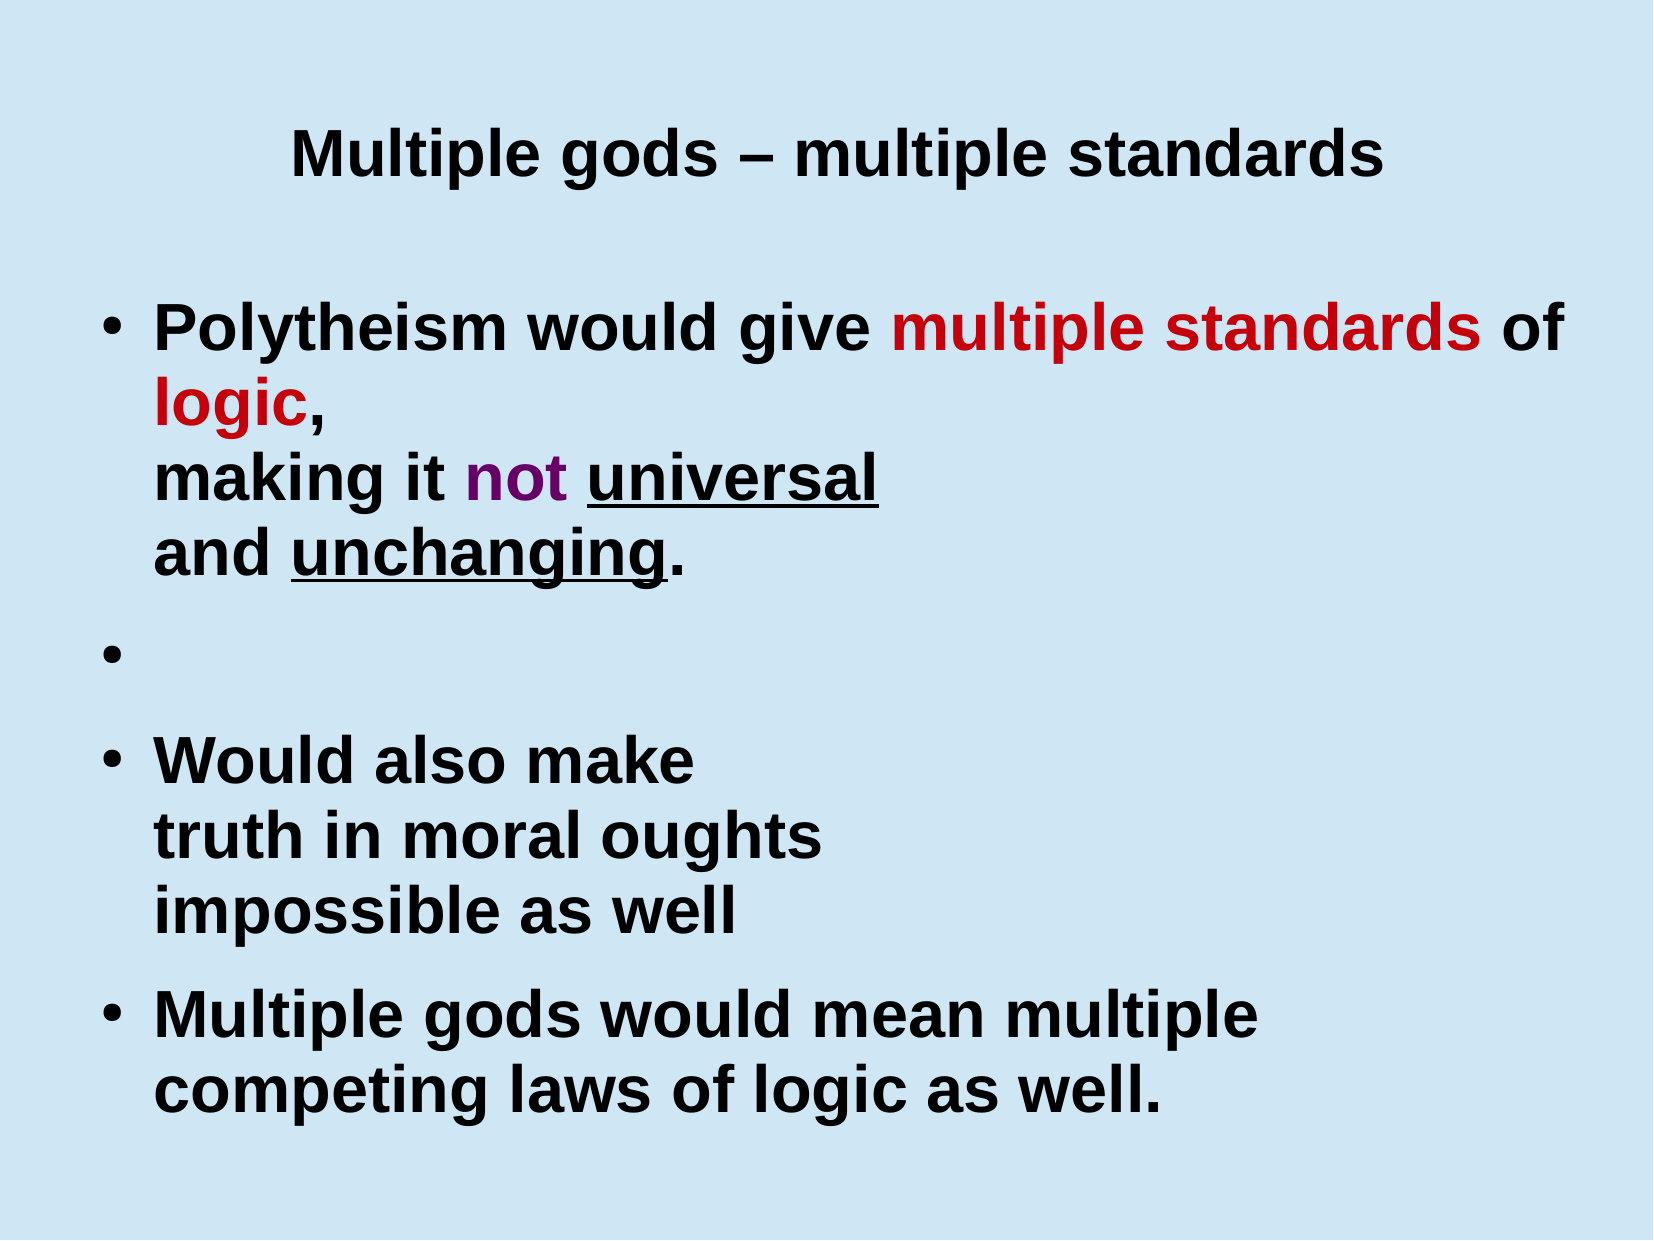

# Multiple gods – multiple standards
Polytheism would give multiple standards of logic,
making it not universal
and unchanging.
Would also make
truth in moral oughts
impossible as well
Multiple gods would mean multiple competing laws of logic as well.